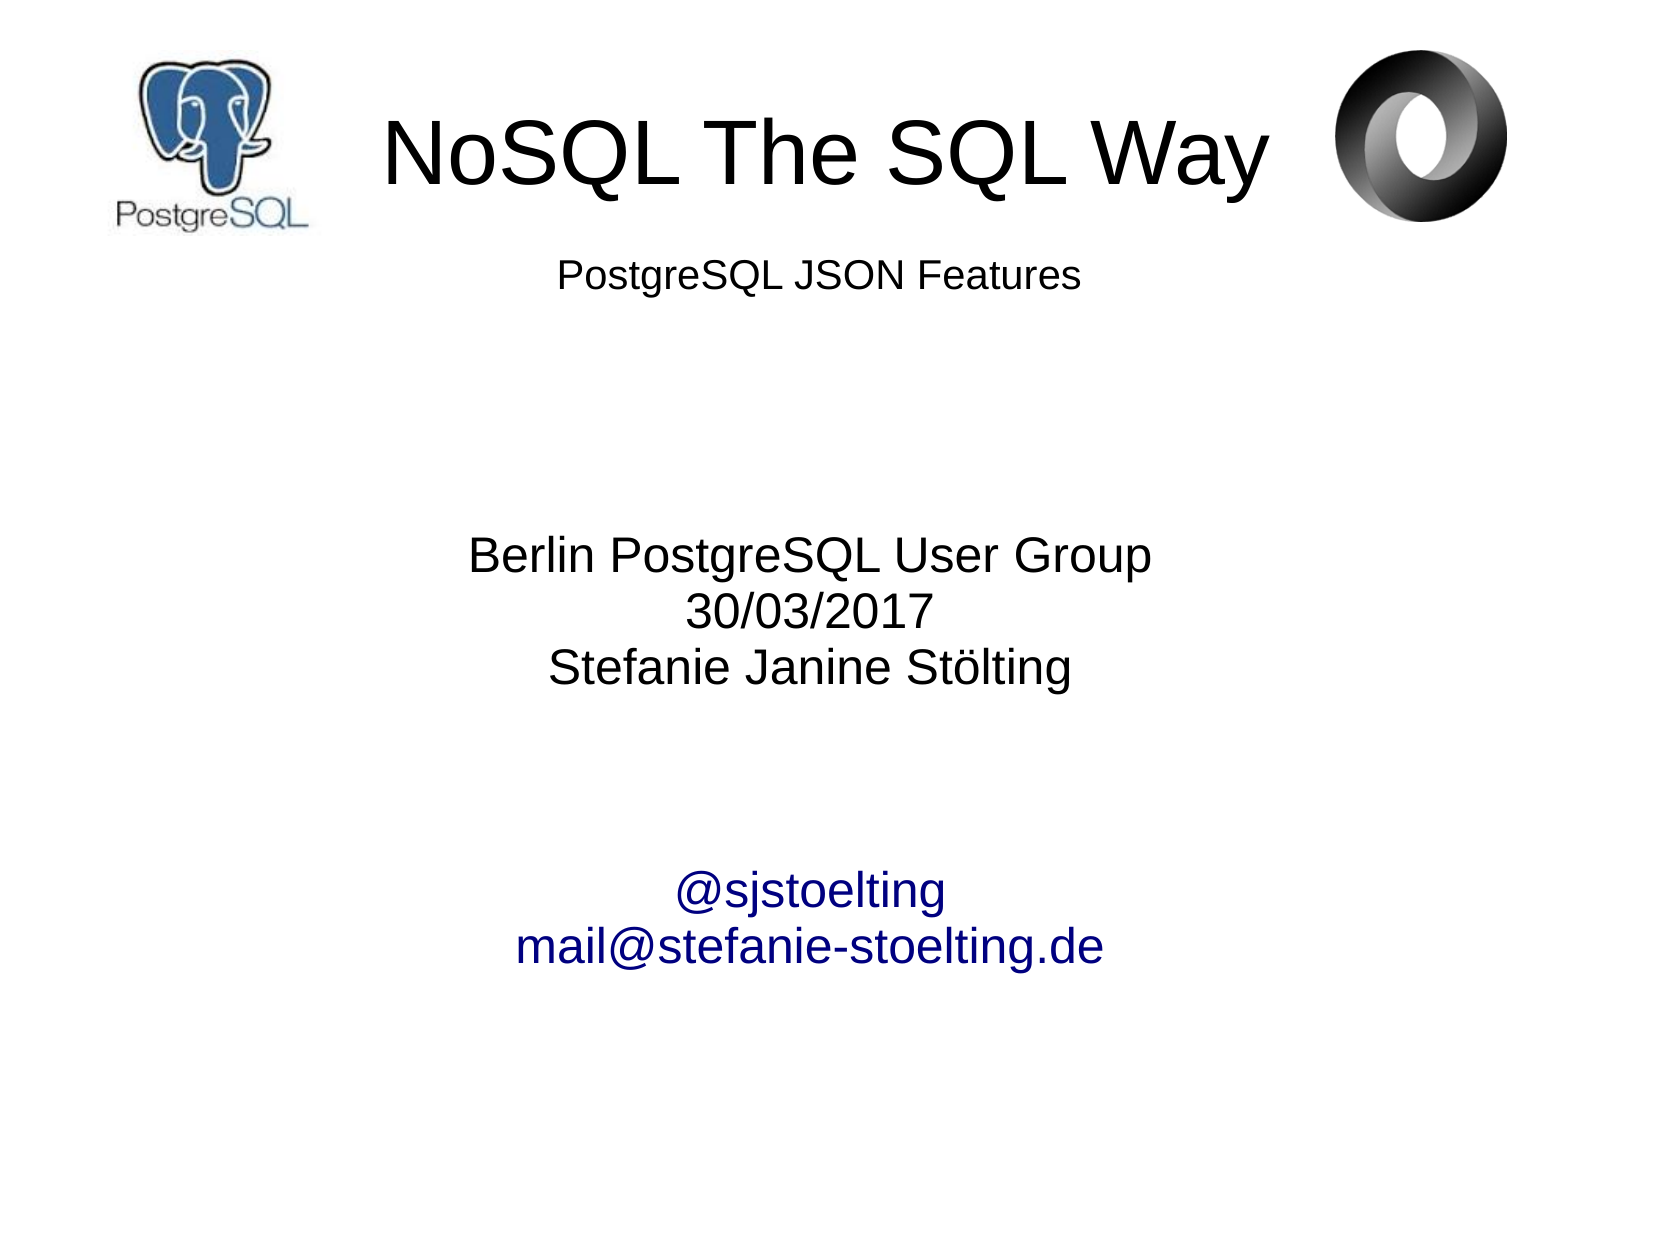

# NoSQL The SQL Way
PostgreSQL JSON Features
Berlin PostgreSQL User Group
30/03/2017
Stefanie Janine Stölting
@sjstoelting
mail@stefanie-stoelting.de